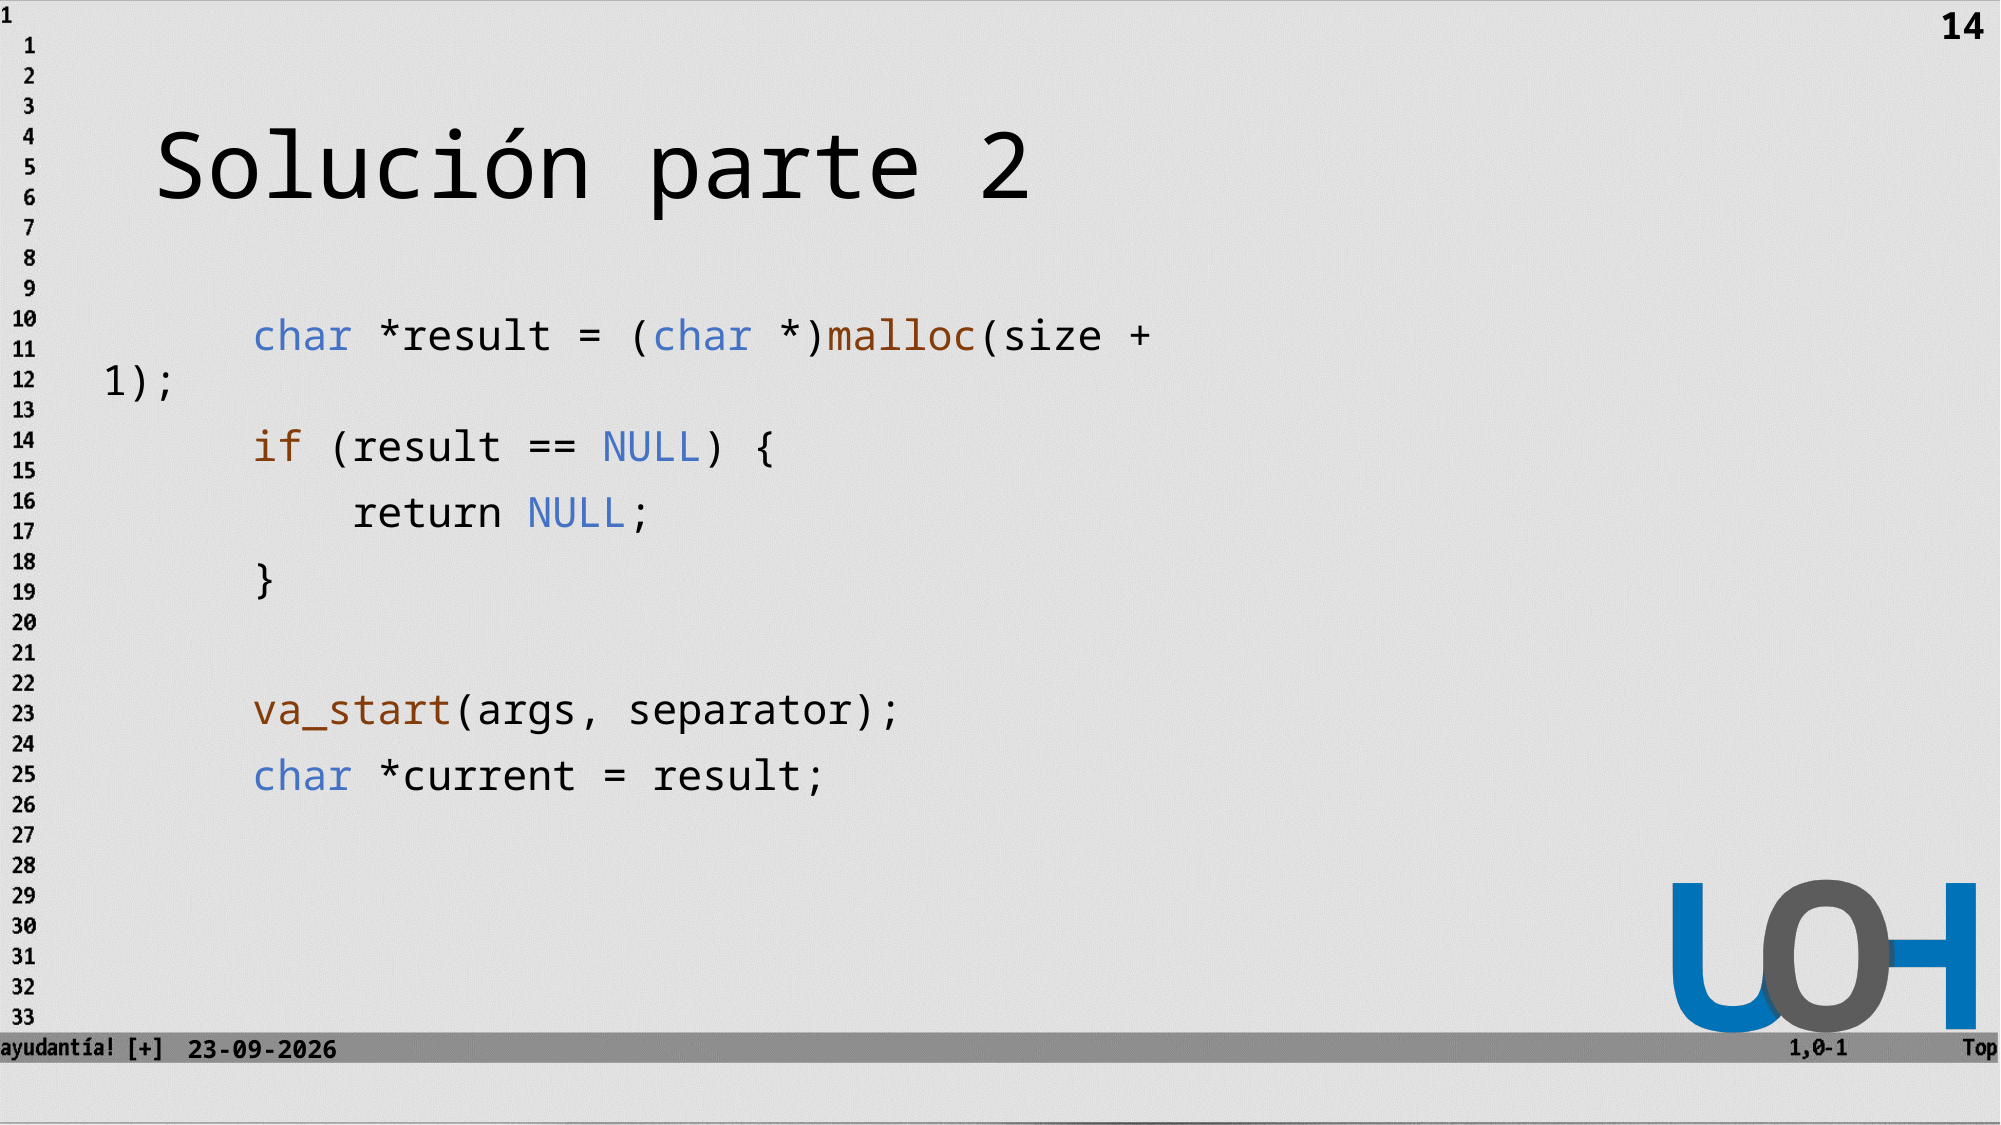

14
# Solución parte 2
 char *result = (char *)malloc(size + 1);
 if (result == NULL) {
 return NULL;
 }
 va_start(args, separator);
 char *current = result;